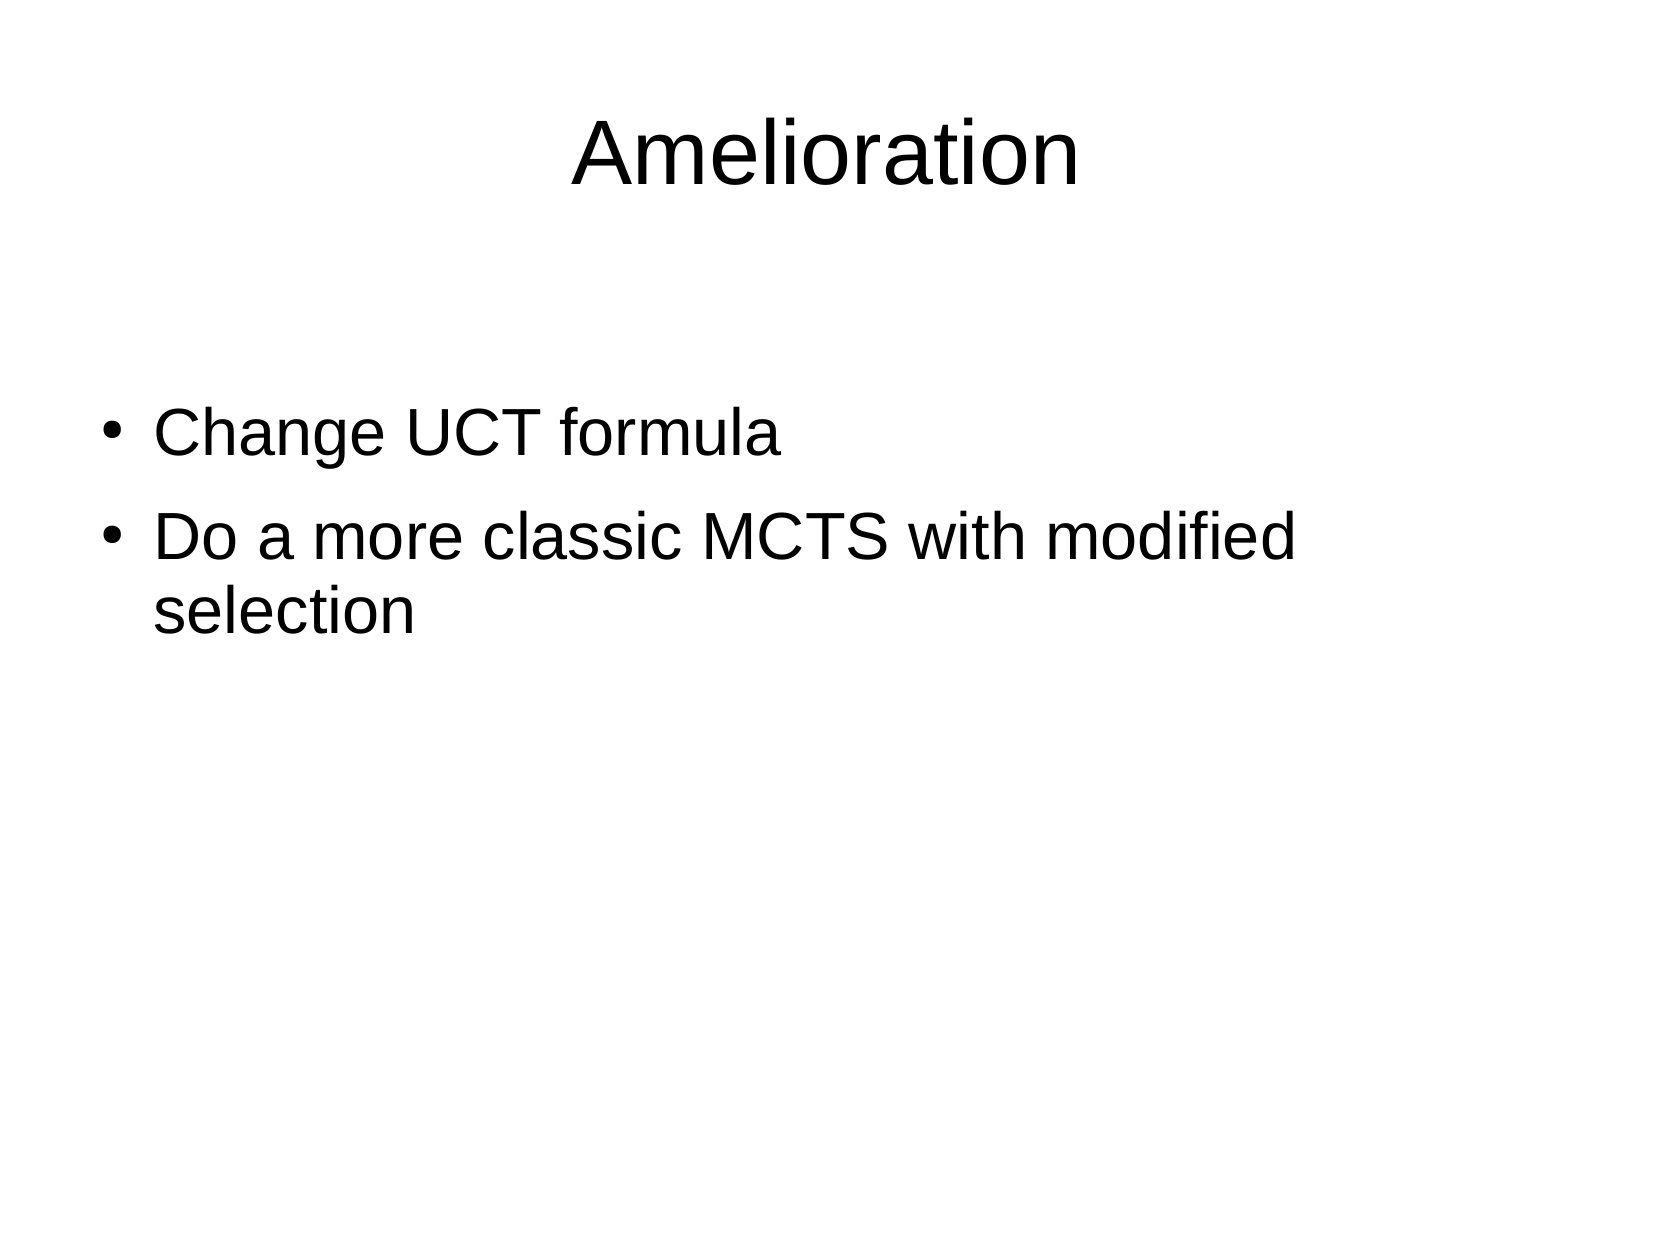

# Amelioration
Change UCT formula
Do a more classic MCTS with modified selection